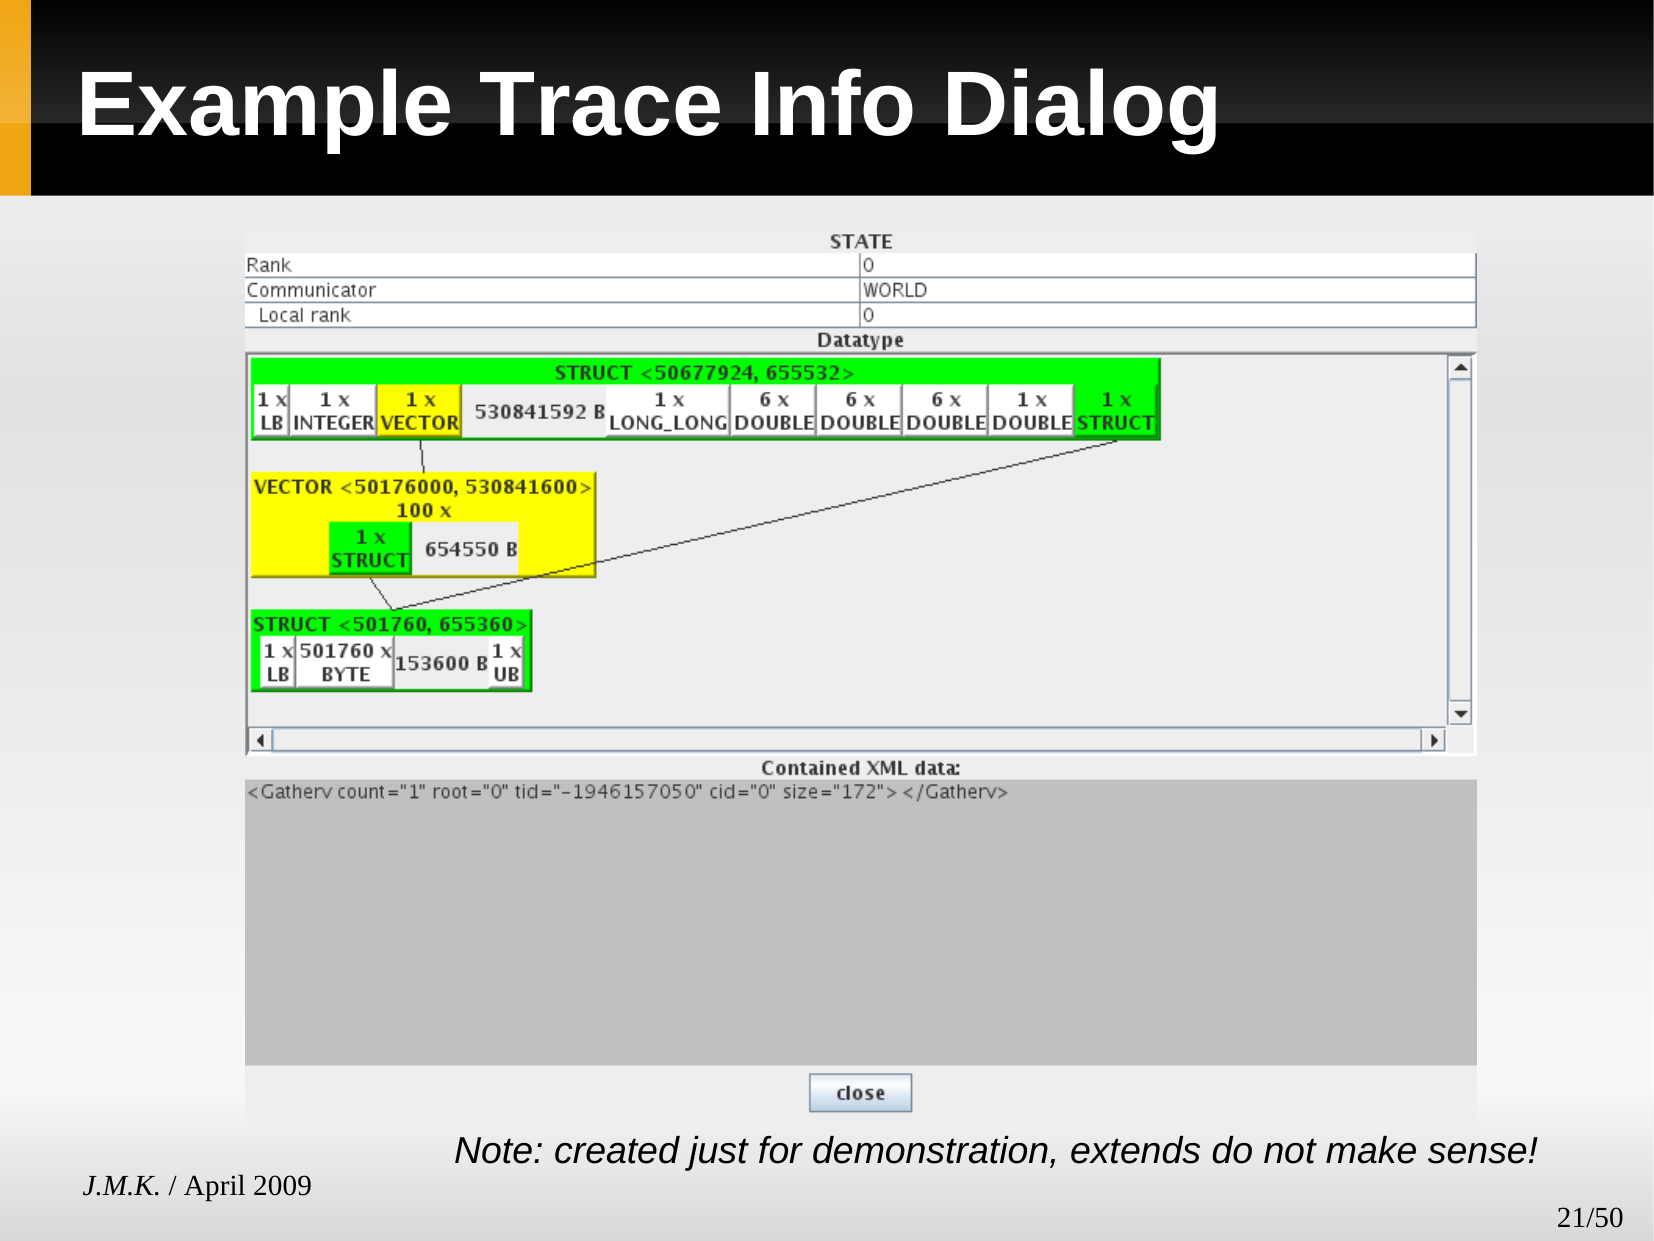

# Example Trace Info Dialog
Note: created just for demonstration, extends do not make sense!